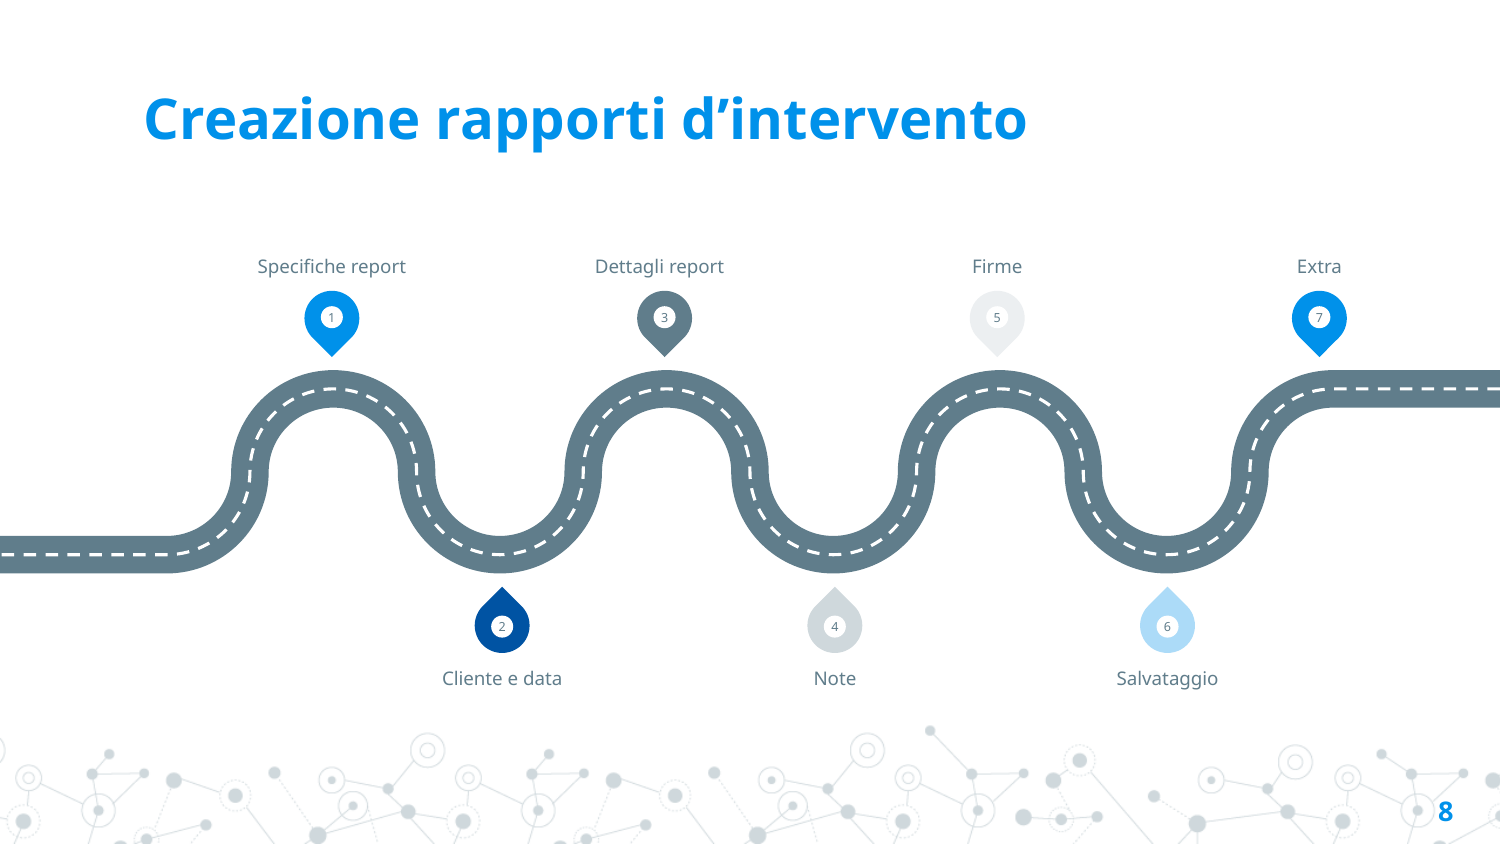

# Creazione rapporti d’intervento
Specifiche report
Dettagli report
Firme
Extra
1
3
5
7
2
4
6
Cliente e data
Note
Salvataggio